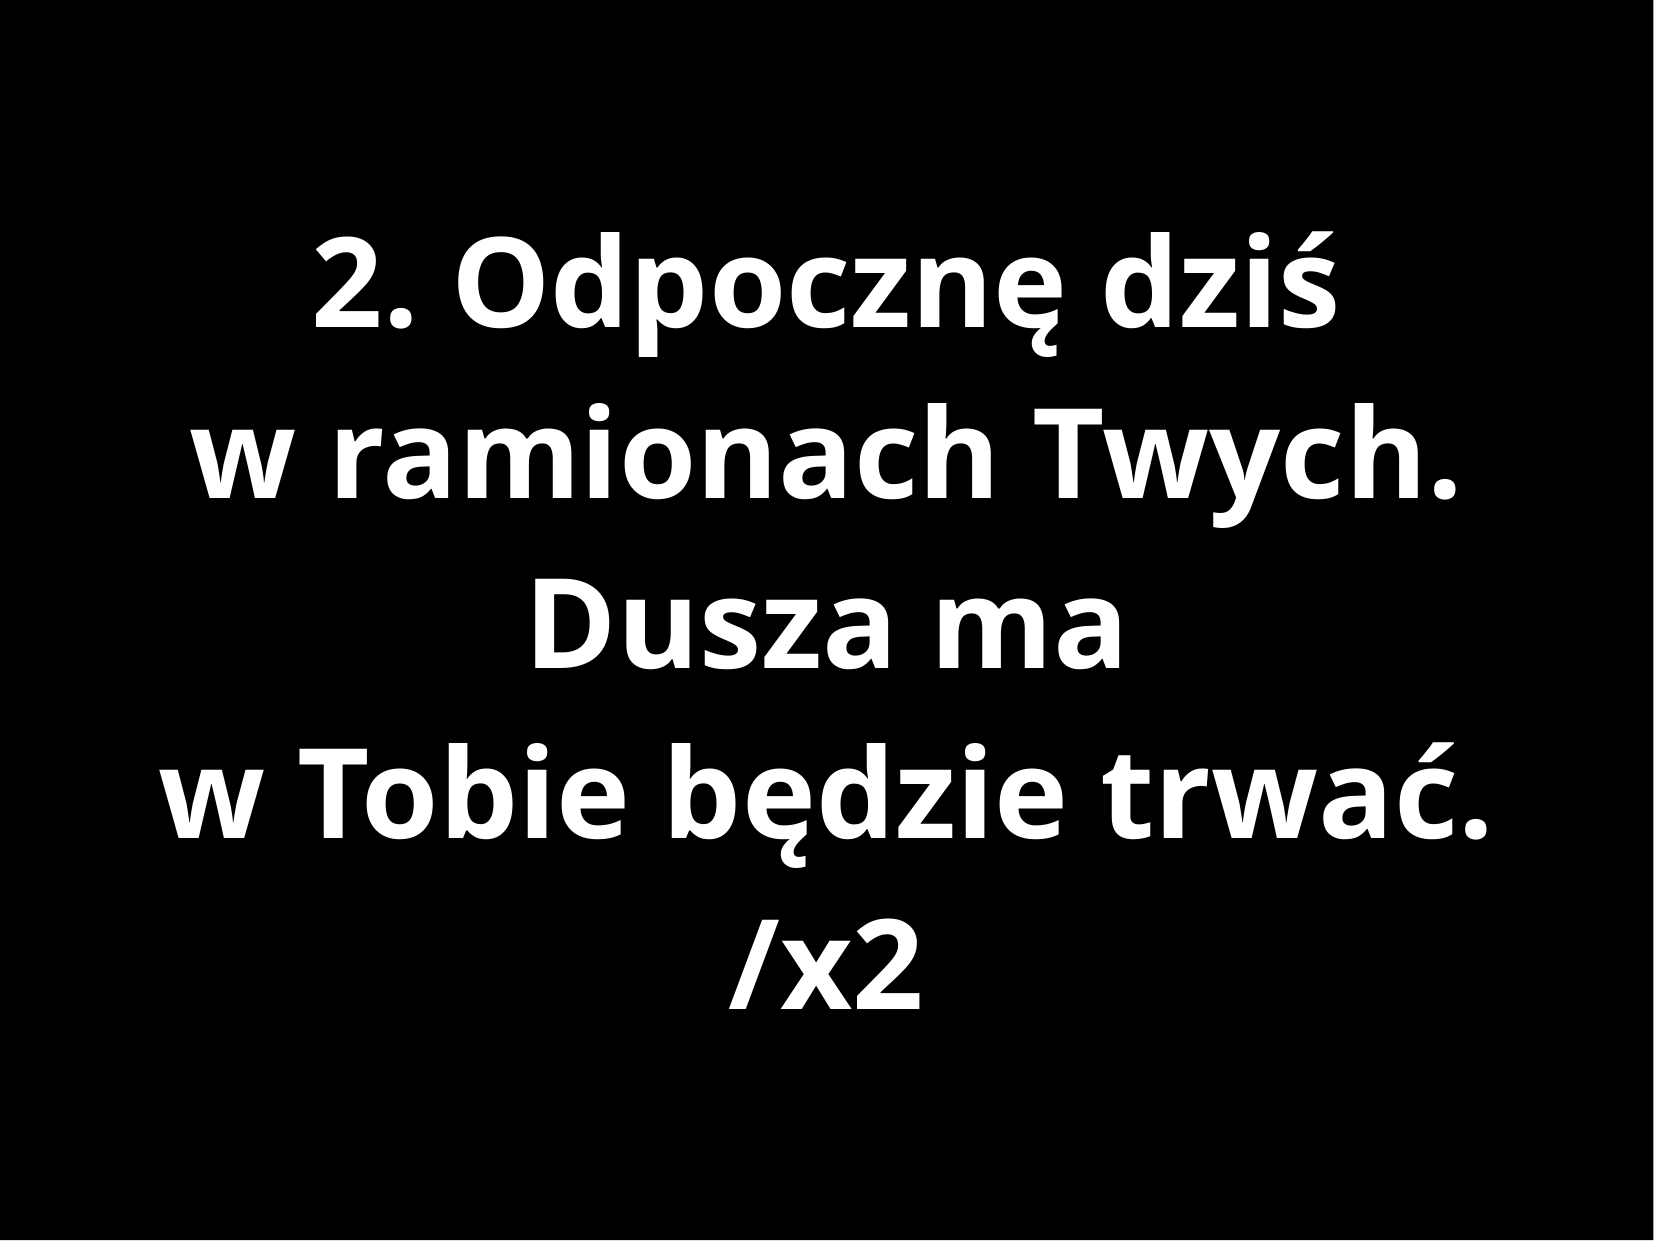

# 2. Odpocznę dziś w ramionach Twych. Dusza ma w Tobie będzie trwać. /x2